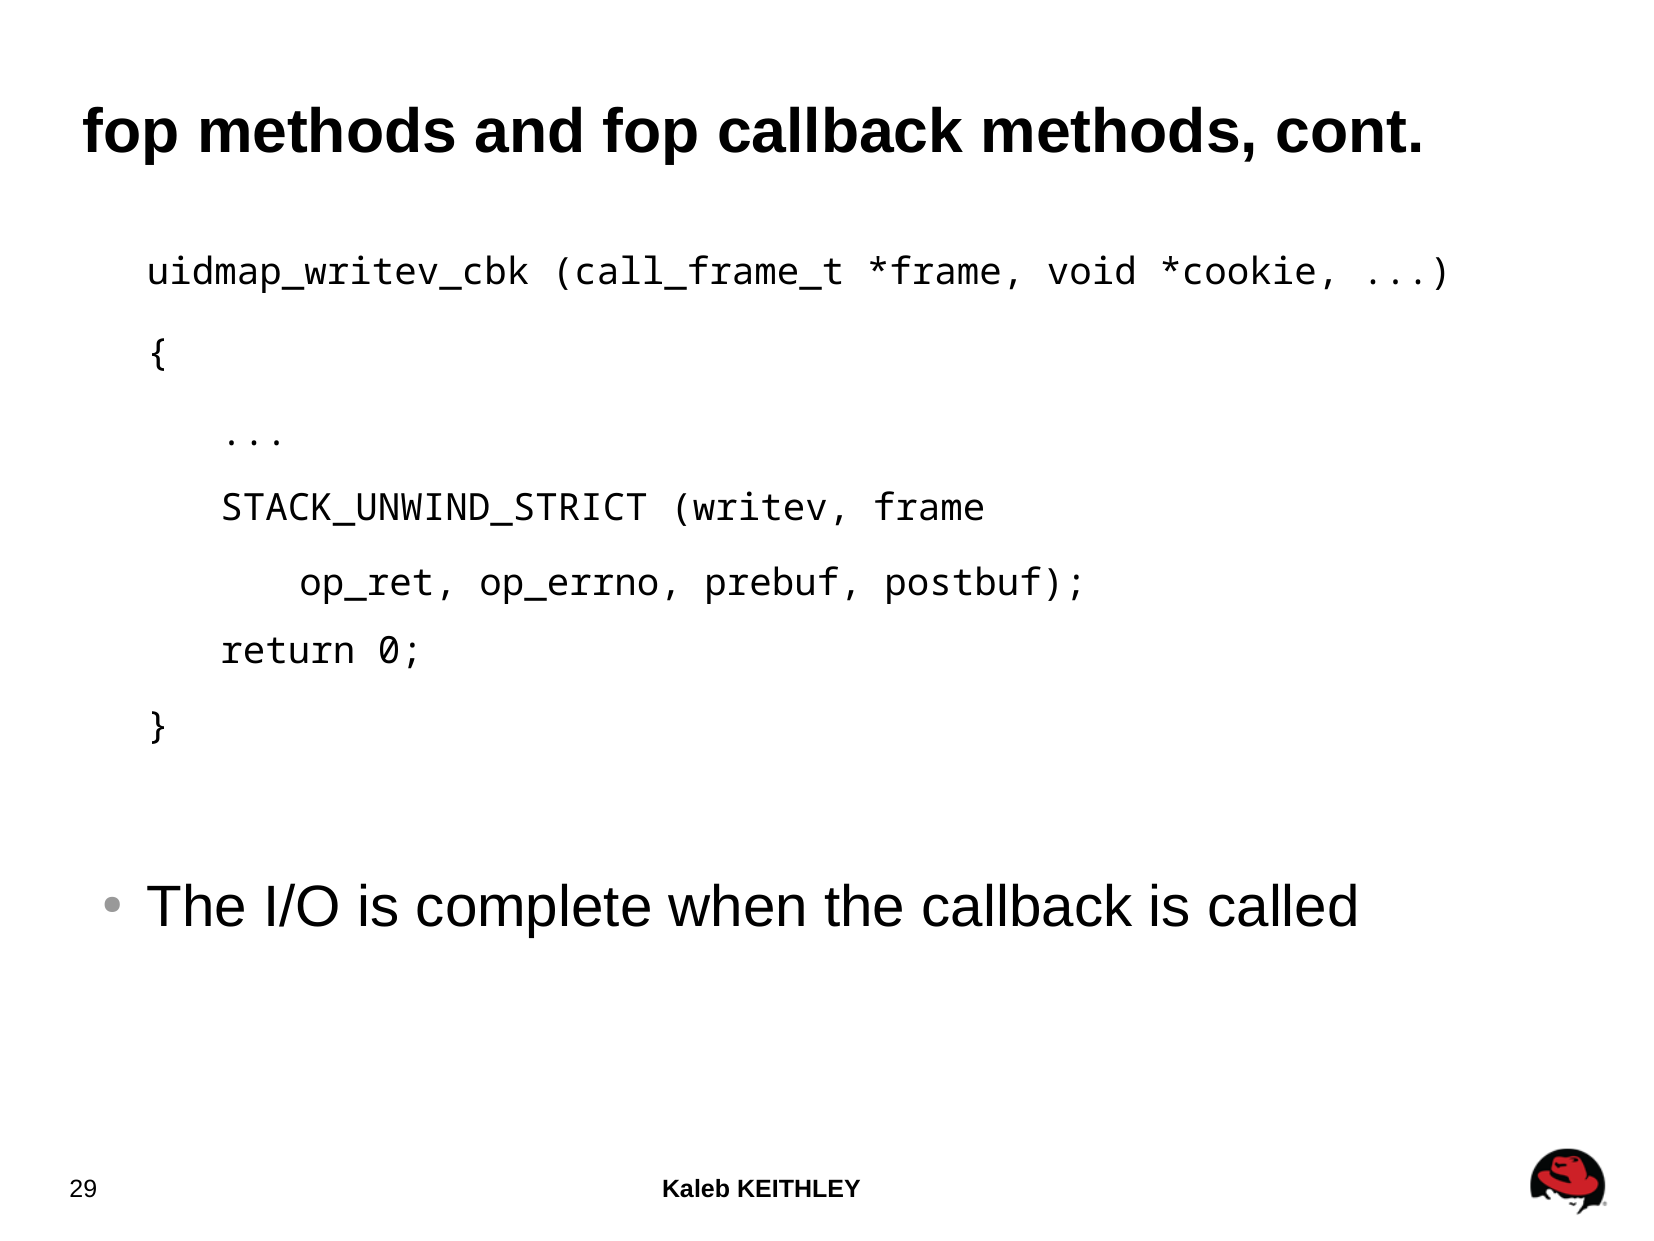

# fop methods and fop callback methods, cont.
uidmap_writev_cbk (call_frame_t *frame, void *cookie, ...)
{
...
STACK_UNWIND_STRICT (writev, frame
op_ret, op_errno, prebuf, postbuf);
return 0;
}
The I/O is complete when the callback is called